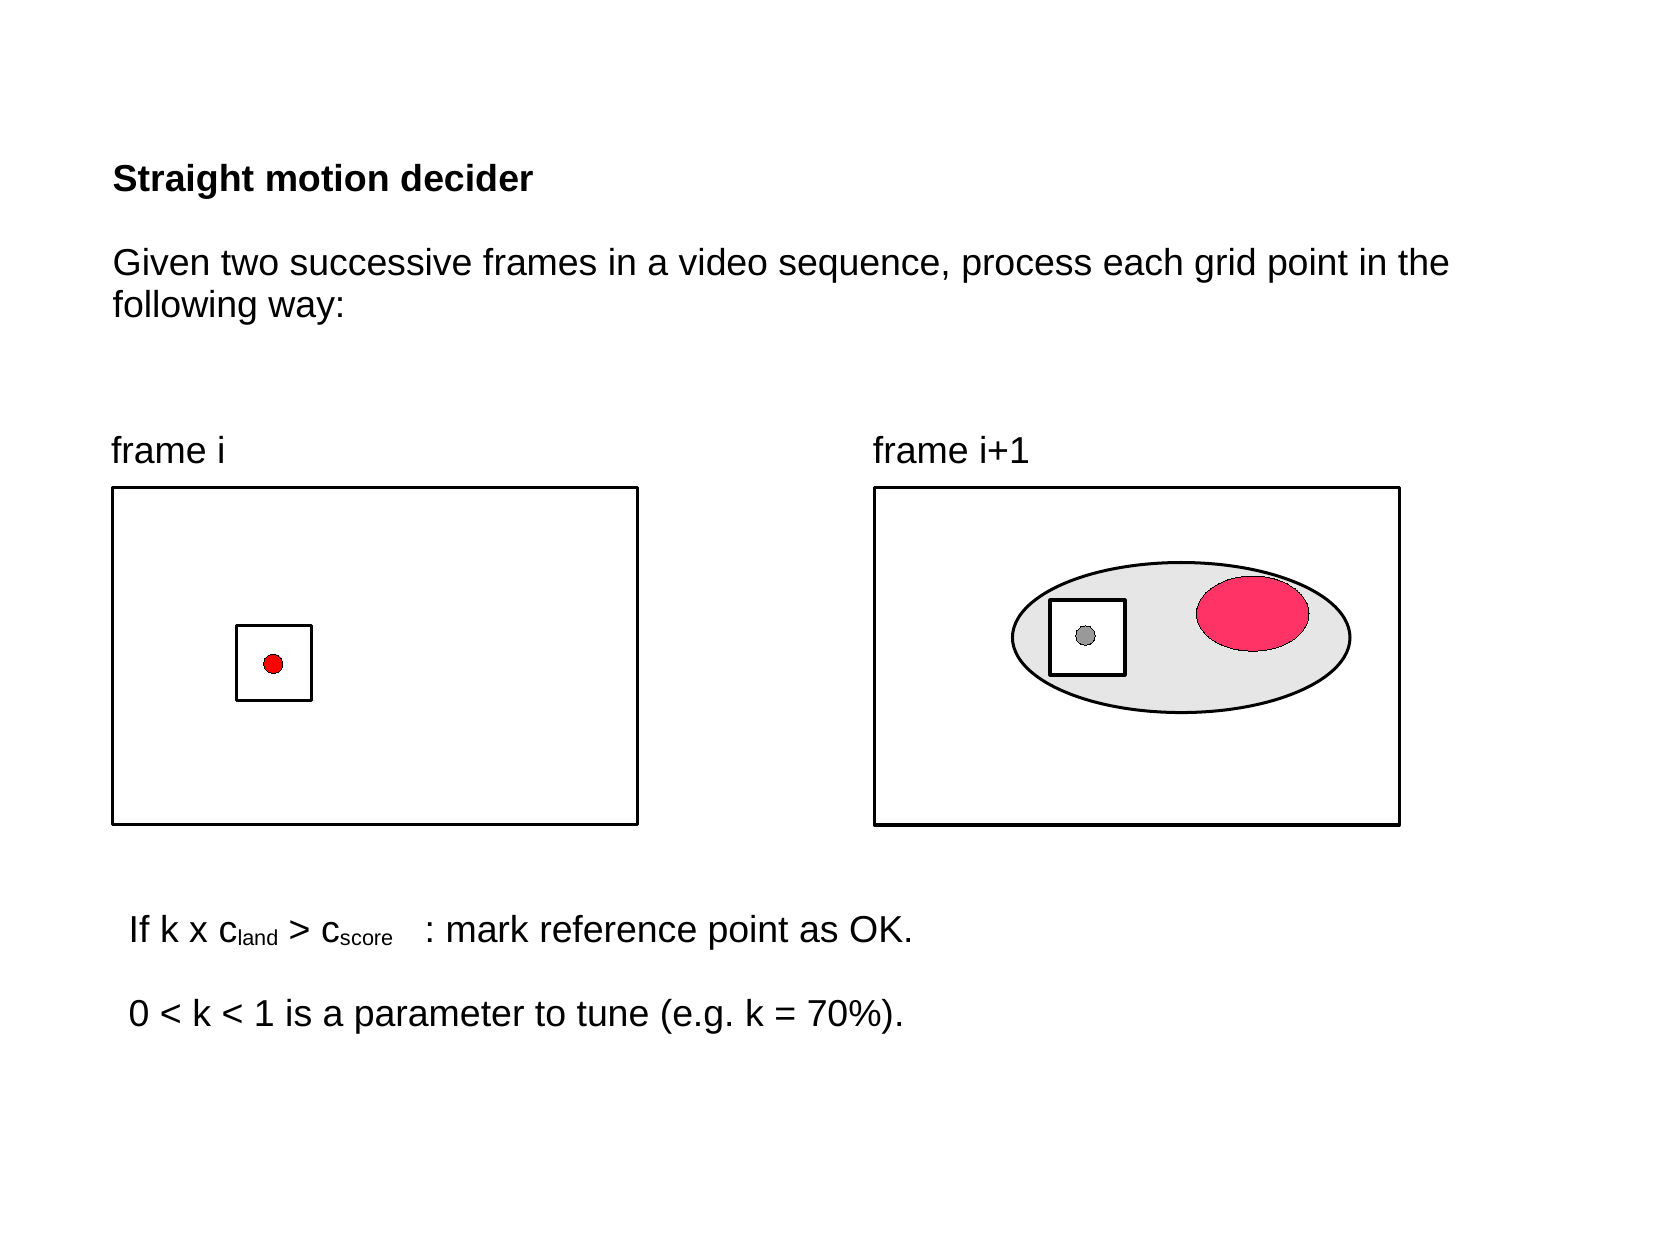

Straight motion decider
Given two successive frames in a video sequence, process each grid point in the following way:
frame i
frame i+1
If k x cland > cscore : mark reference point as OK.
0 < k < 1 is a parameter to tune (e.g. k = 70%).